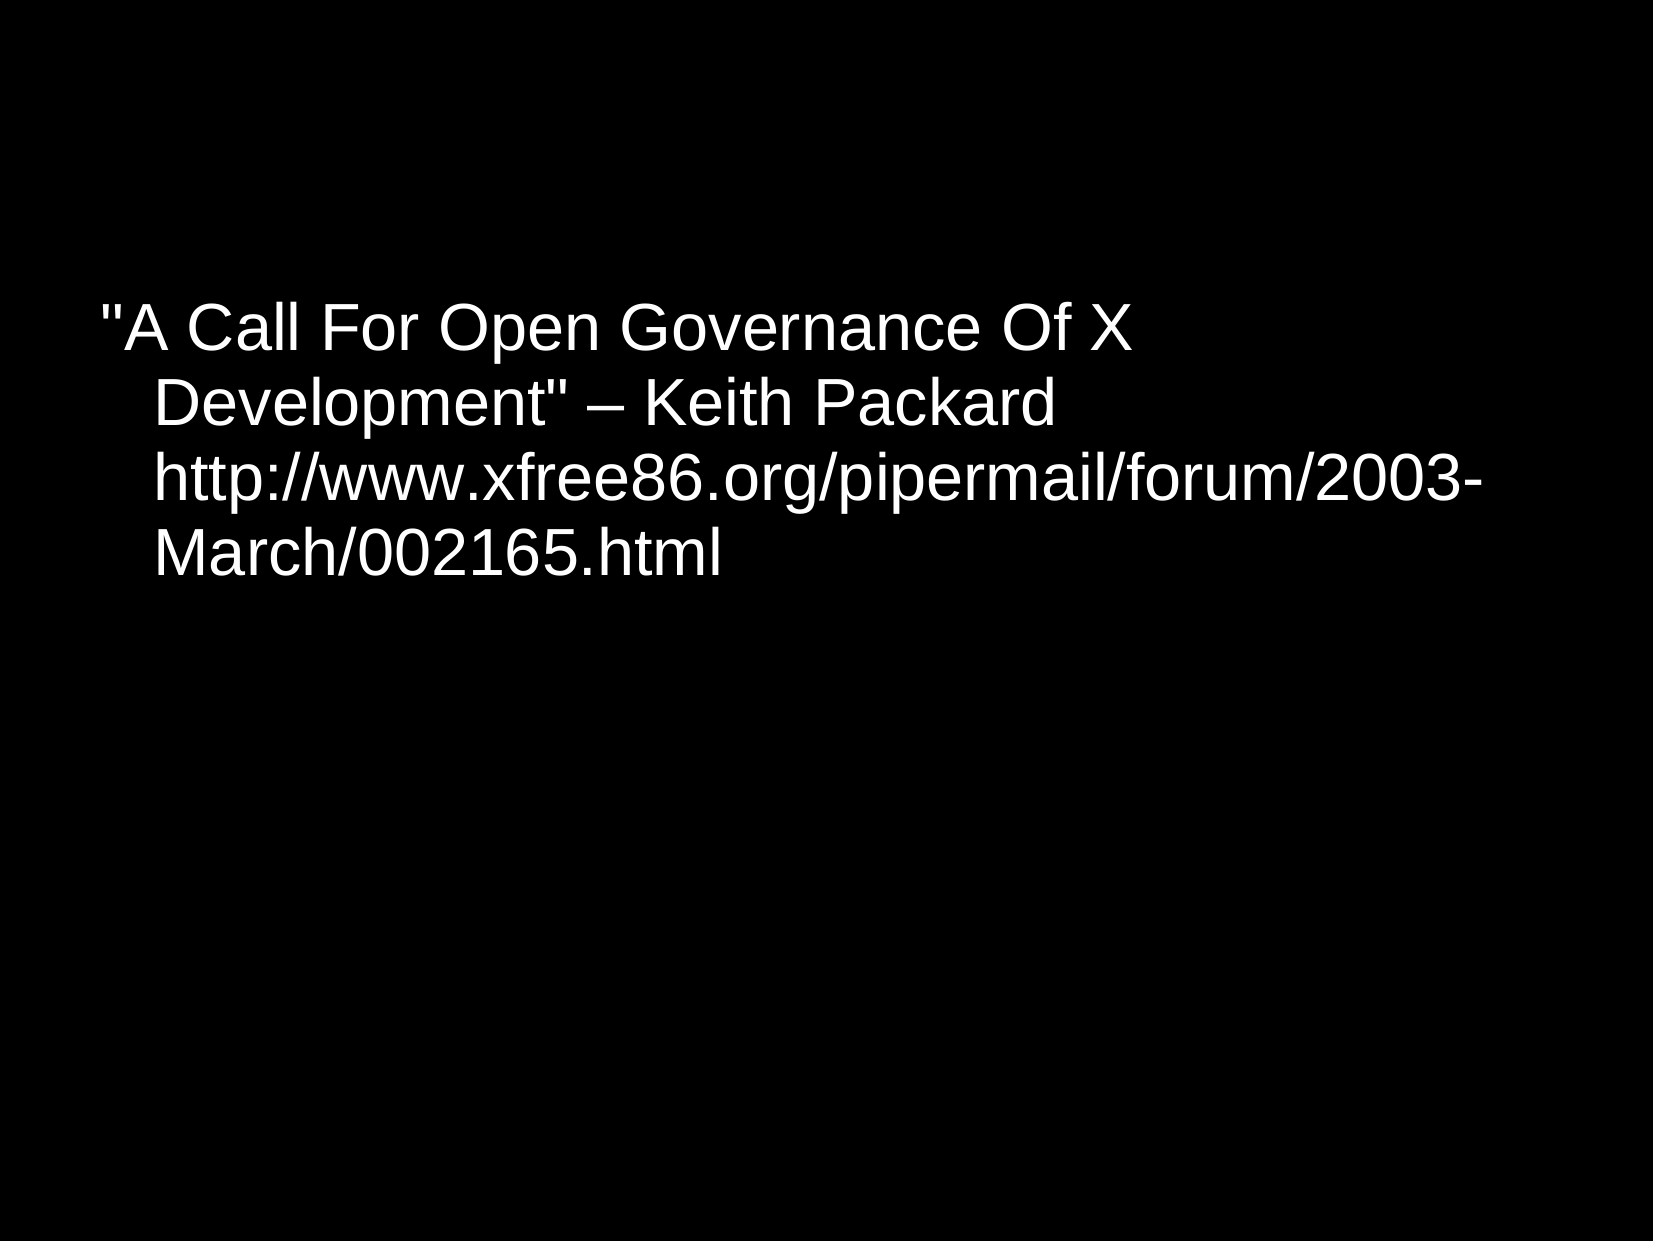

# "A Call For Open Governance Of X Development" – Keith Packard http://www.xfree86.org/pipermail/forum/2003-March/002165.html